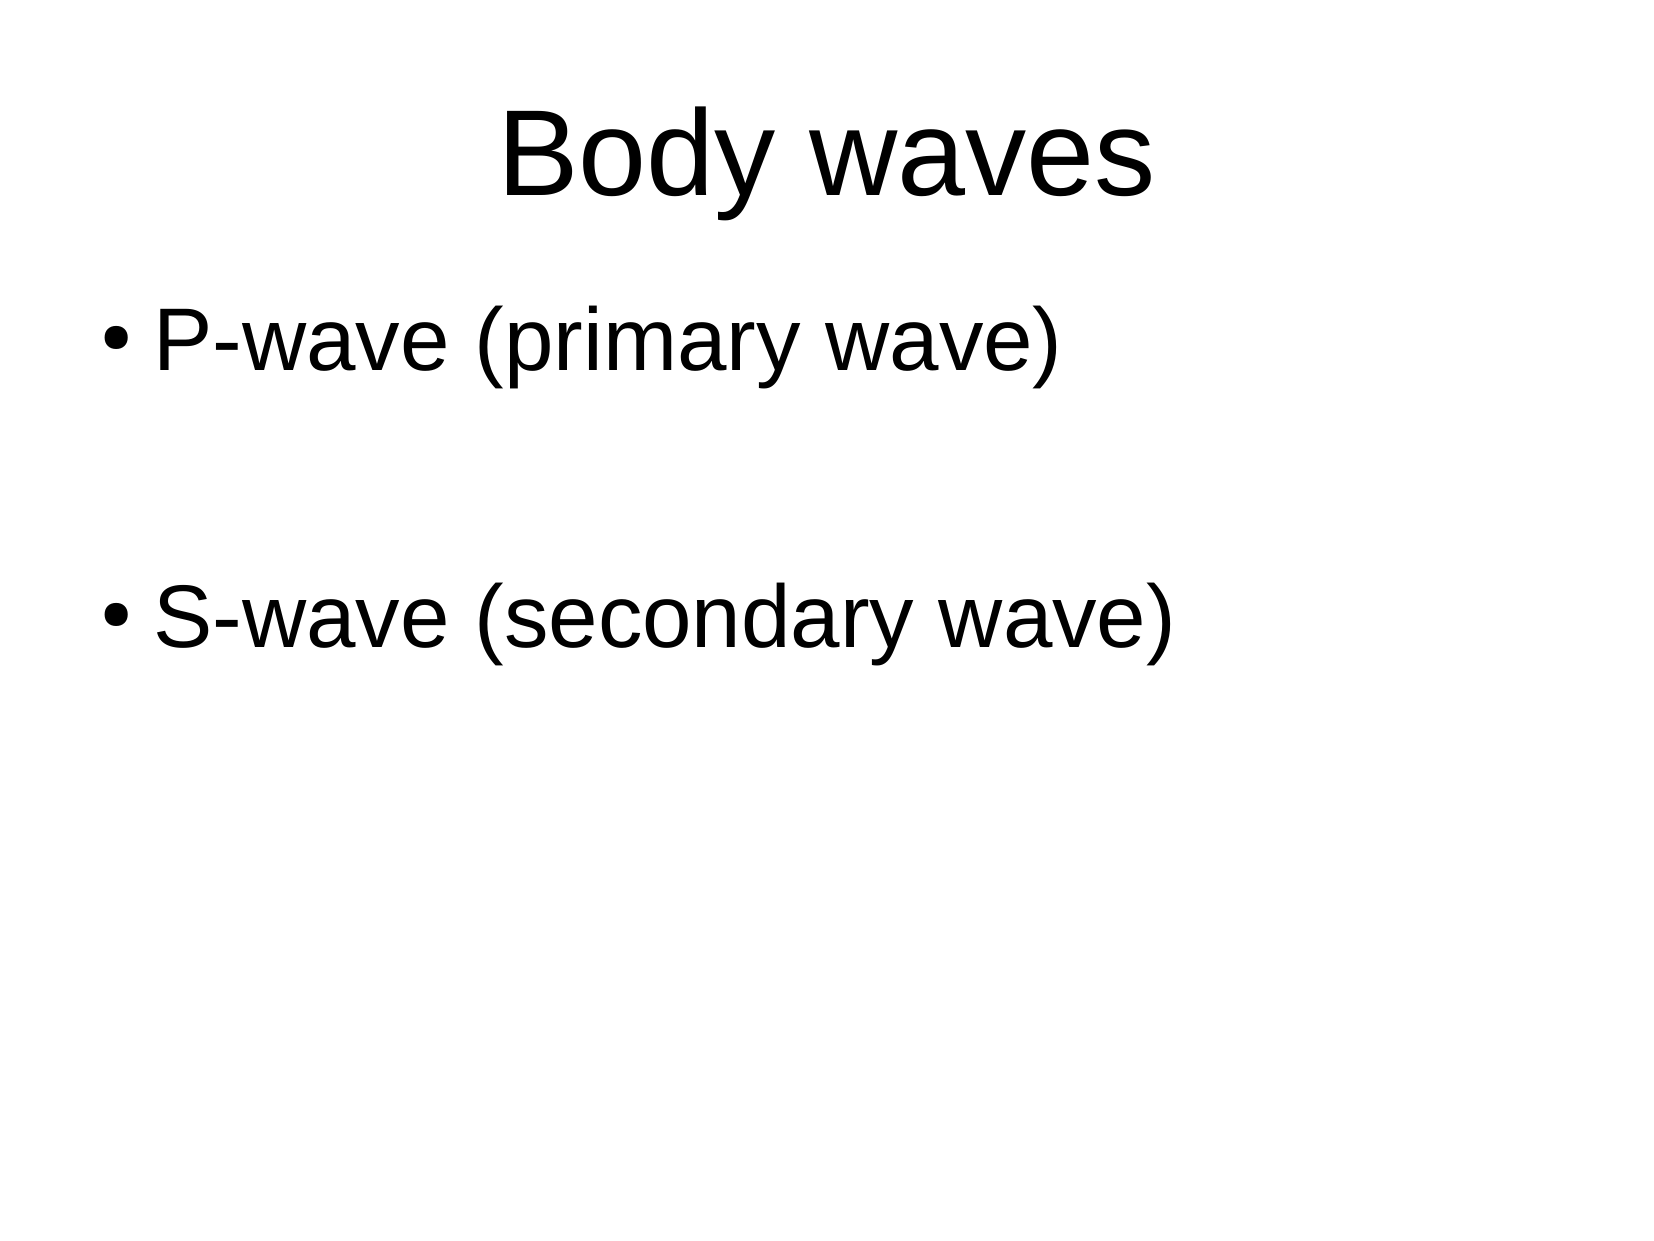

# Body waves
P-wave (primary wave)
S-wave (secondary wave)